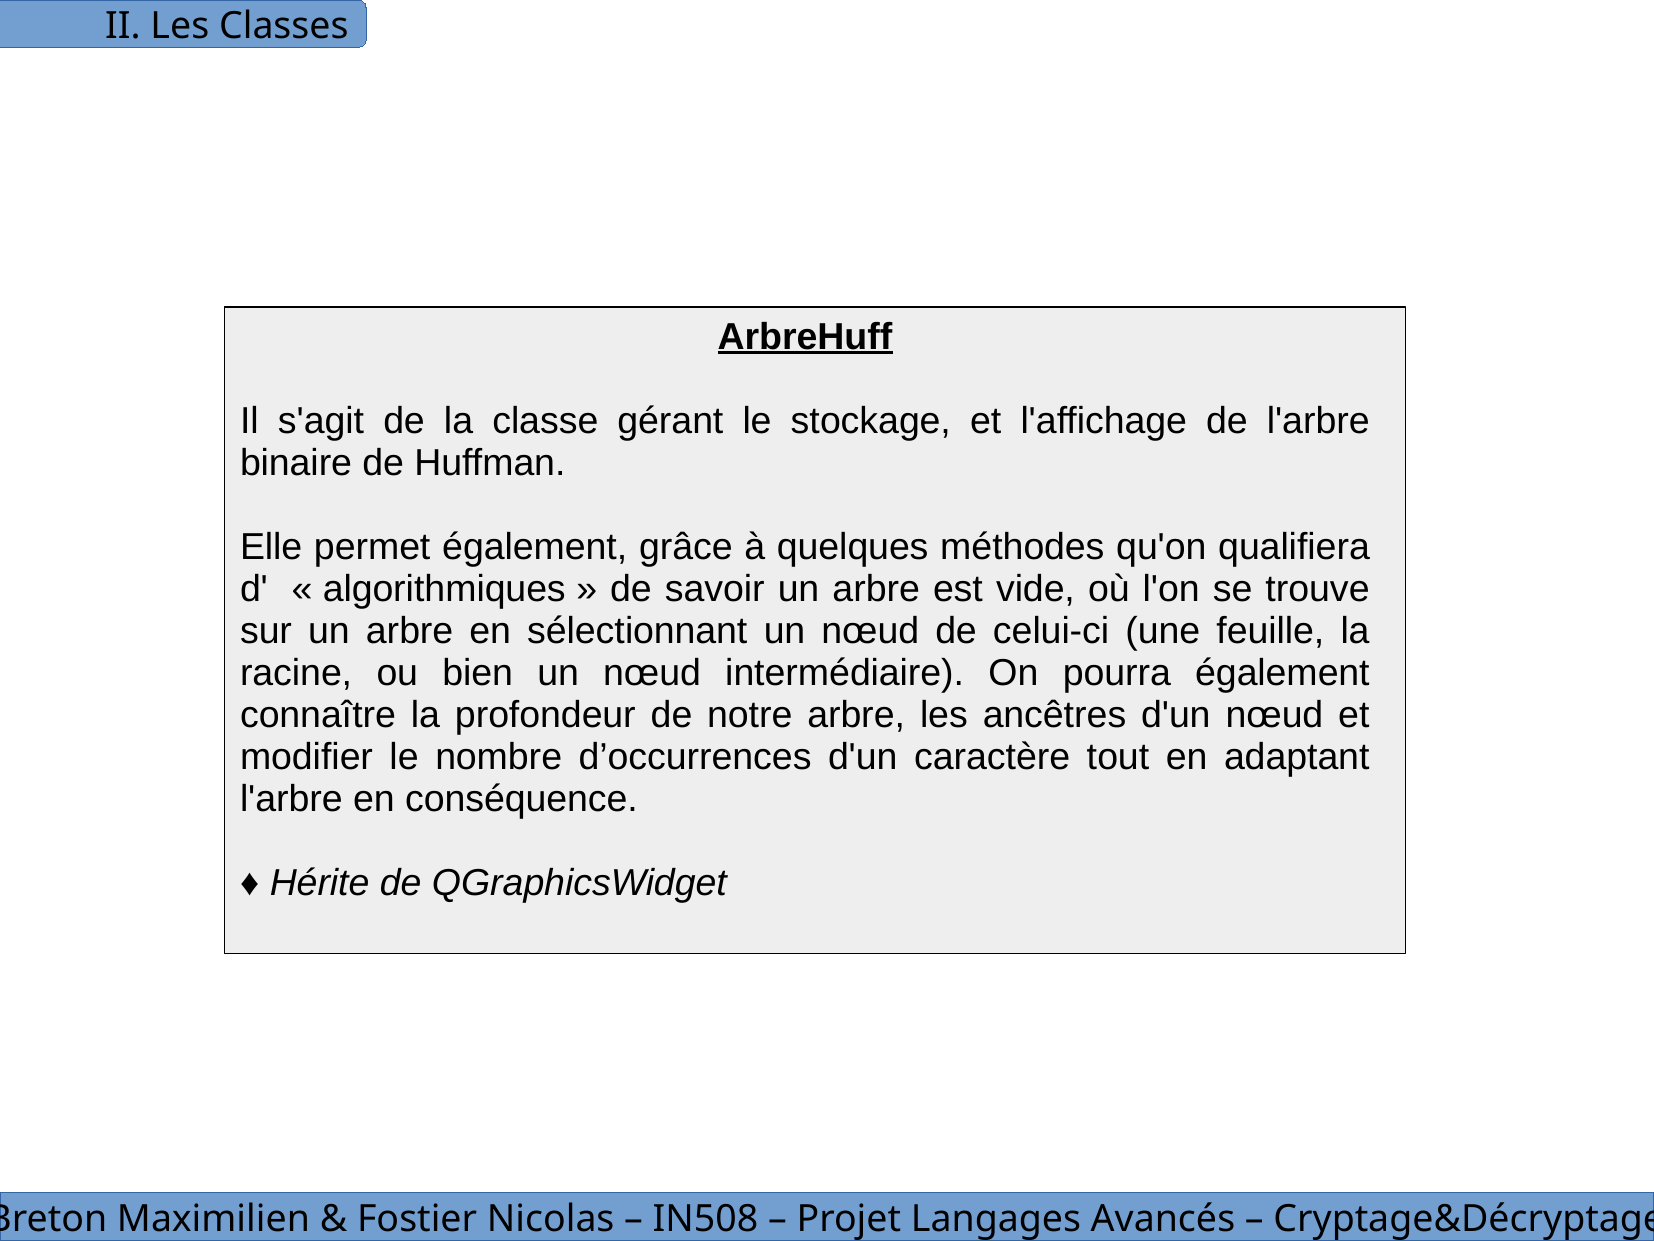

II. Les Classes
ArbreHuff
Il s'agit de la classe gérant le stockage, et l'affichage de l'arbre binaire de Huffman.
Elle permet également, grâce à quelques méthodes qu'on qualifiera d'  « algorithmiques » de savoir un arbre est vide, où l'on se trouve sur un arbre en sélectionnant un nœud de celui-ci (une feuille, la racine, ou bien un nœud intermédiaire). On pourra également connaître la profondeur de notre arbre, les ancêtres d'un nœud et modifier le nombre d’occurrences d'un caractère tout en adaptant l'arbre en conséquence.
♦ Hérite de QGraphicsWidget
Breton Maximilien & Fostier Nicolas – IN508 – Projet Langages Avancés – Cryptage&Décryptage